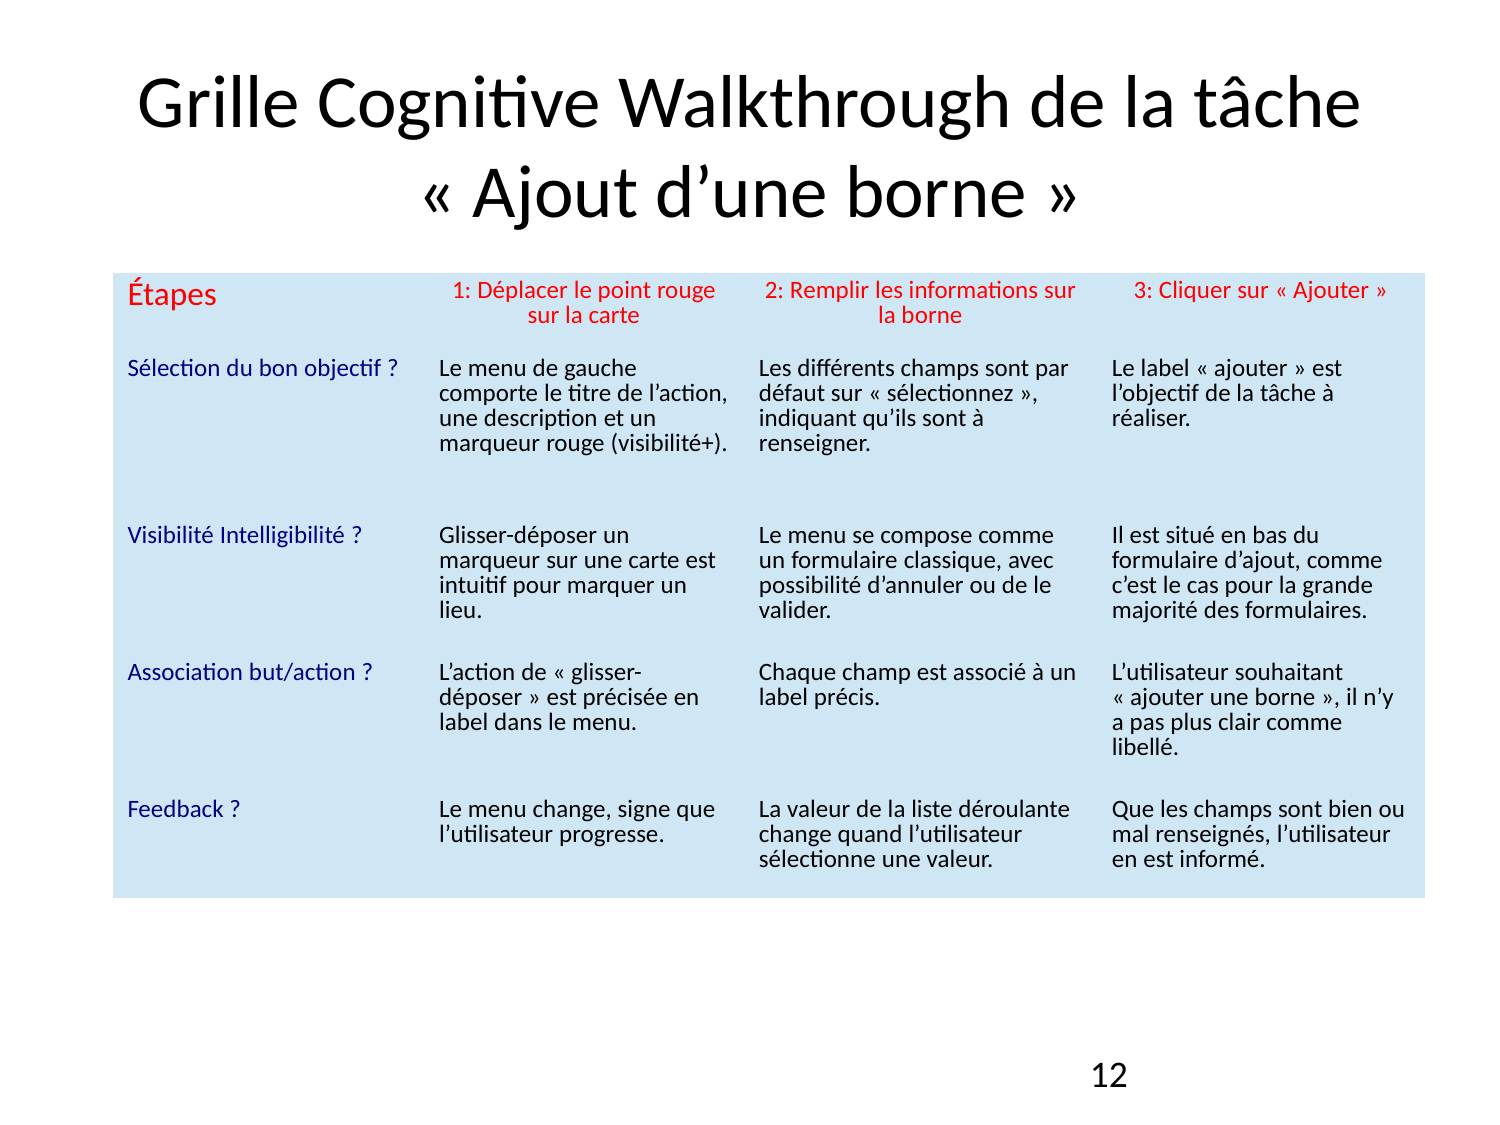

# Grille Cognitive Walkthrough de la tâche « Ajout d’une borne »
| Étapes | 1: Déplacer le point rouge sur la carte | 2: Remplir les informations sur la borne | 3: Cliquer sur « Ajouter » |
| --- | --- | --- | --- |
| Sélection du bon objectif ? | Le menu de gauche comporte le titre de l’action, une description et un marqueur rouge (visibilité+). | Les différents champs sont par défaut sur « sélectionnez », indiquant qu’ils sont à renseigner. | Le label « ajouter » est l’objectif de la tâche à réaliser. |
| Visibilité Intelligibilité ? | Glisser-déposer un marqueur sur une carte est intuitif pour marquer un lieu. | Le menu se compose comme un formulaire classique, avec possibilité d’annuler ou de le valider. | Il est situé en bas du formulaire d’ajout, comme c’est le cas pour la grande majorité des formulaires. |
| Association but/action ? | L’action de « glisser-déposer » est précisée en label dans le menu. | Chaque champ est associé à un label précis. | L’utilisateur souhaitant « ajouter une borne », il n’y a pas plus clair comme libellé. |
| Feedback ? | Le menu change, signe que l’utilisateur progresse. | La valeur de la liste déroulante change quand l’utilisateur sélectionne une valeur. | Que les champs sont bien ou mal renseignés, l’utilisateur en est informé. |